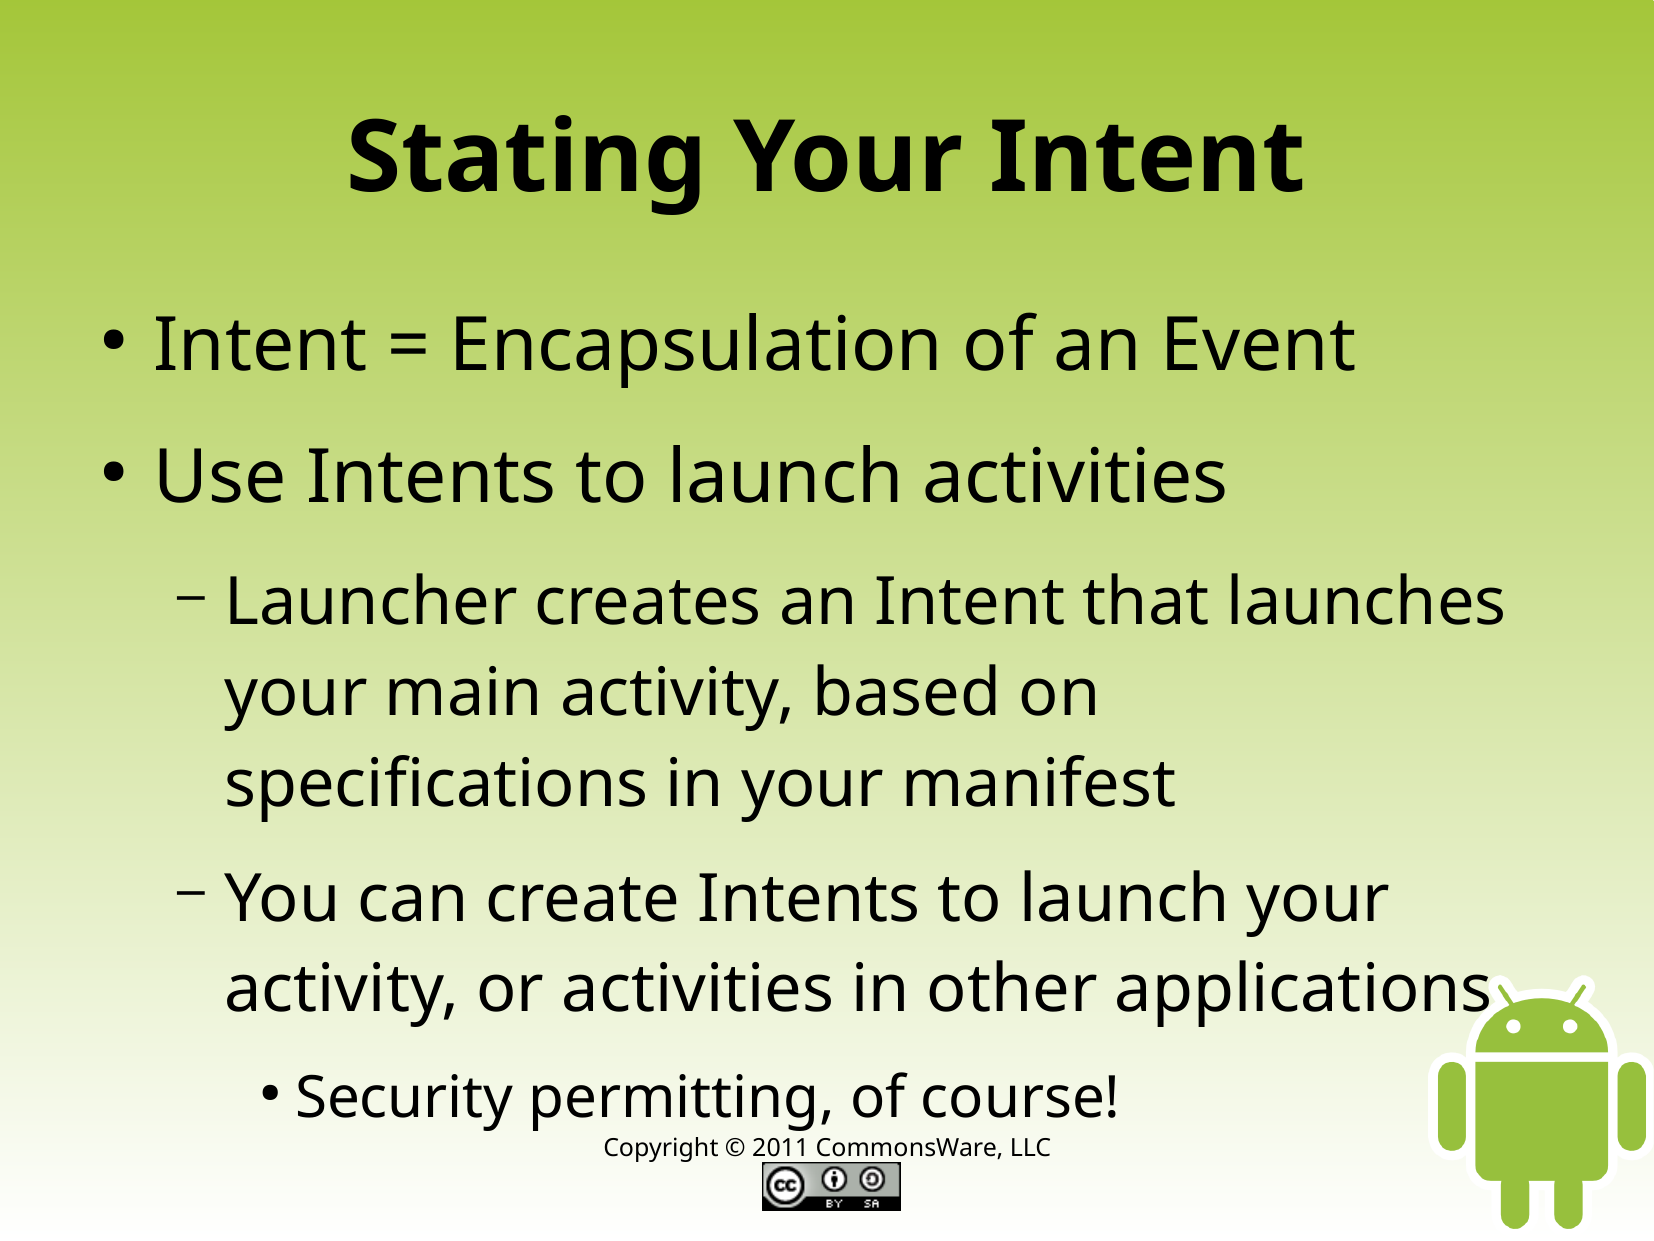

# Stating Your Intent
Intent = Encapsulation of an Event
Use Intents to launch activities
Launcher creates an Intent that launches your main activity, based on specifications in your manifest
You can create Intents to launch your activity, or activities in other applications
Security permitting, of course!